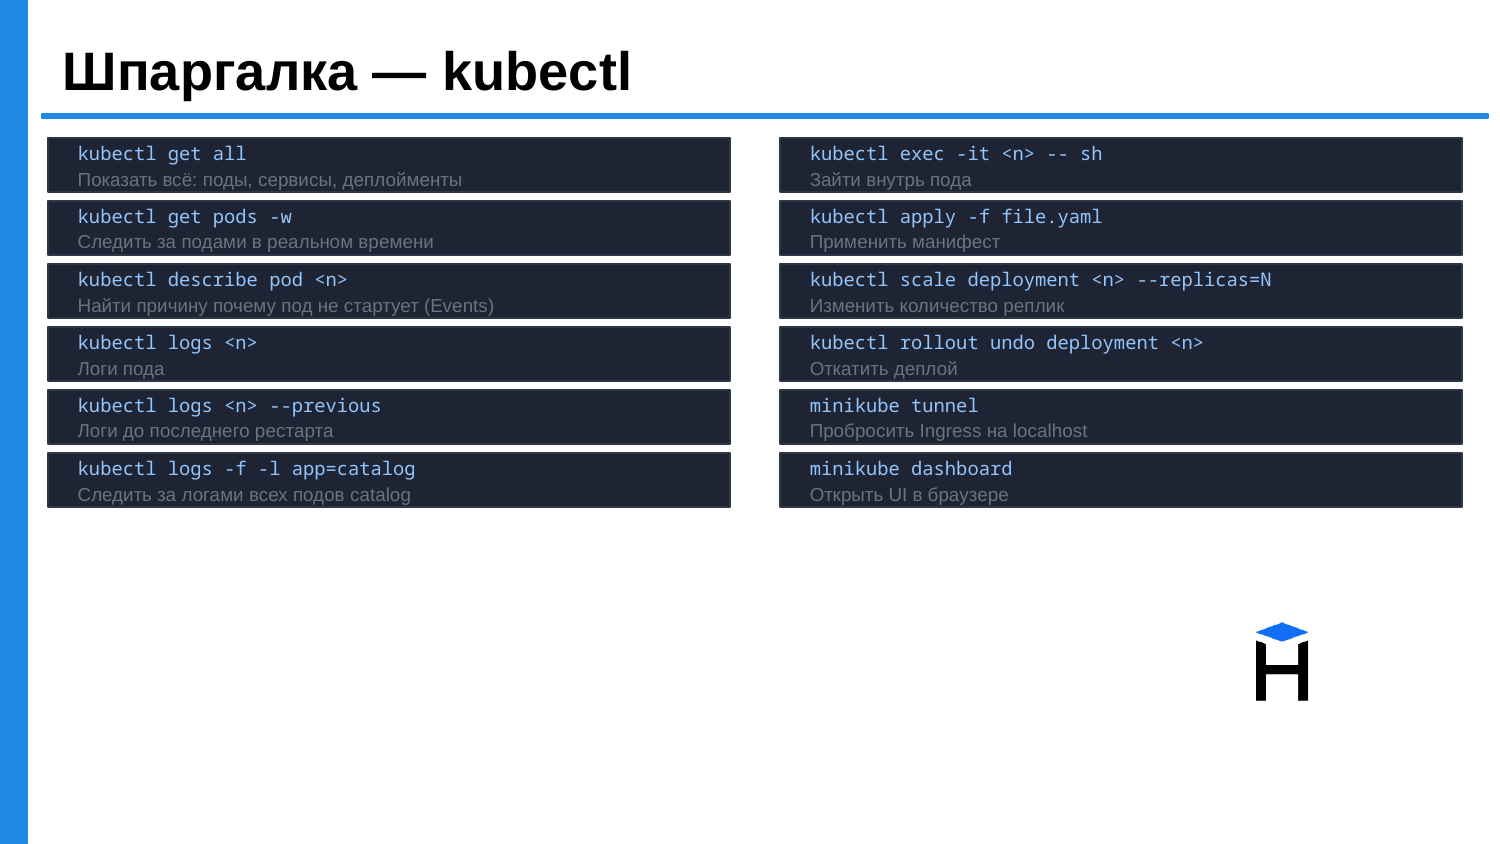

Шпаргалка — kubectl
kubectl get all
kubectl exec -it <n> -- sh
Показать всё: поды, сервисы, деплойменты
Зайти внутрь пода
kubectl get pods -w
kubectl apply -f file.yaml
Следить за подами в реальном времени
Применить манифест
kubectl describe pod <n>
kubectl scale deployment <n> --replicas=N
Найти причину почему под не стартует (Events)
Изменить количество реплик
kubectl logs <n>
kubectl rollout undo deployment <n>
Логи пода
Откатить деплой
kubectl logs <n> --previous
minikube tunnel
Логи до последнего рестарта
Пробросить Ingress на localhost
kubectl logs -f -l app=catalog
minikube dashboard
Следить за логами всех подов catalog
Открыть UI в браузере